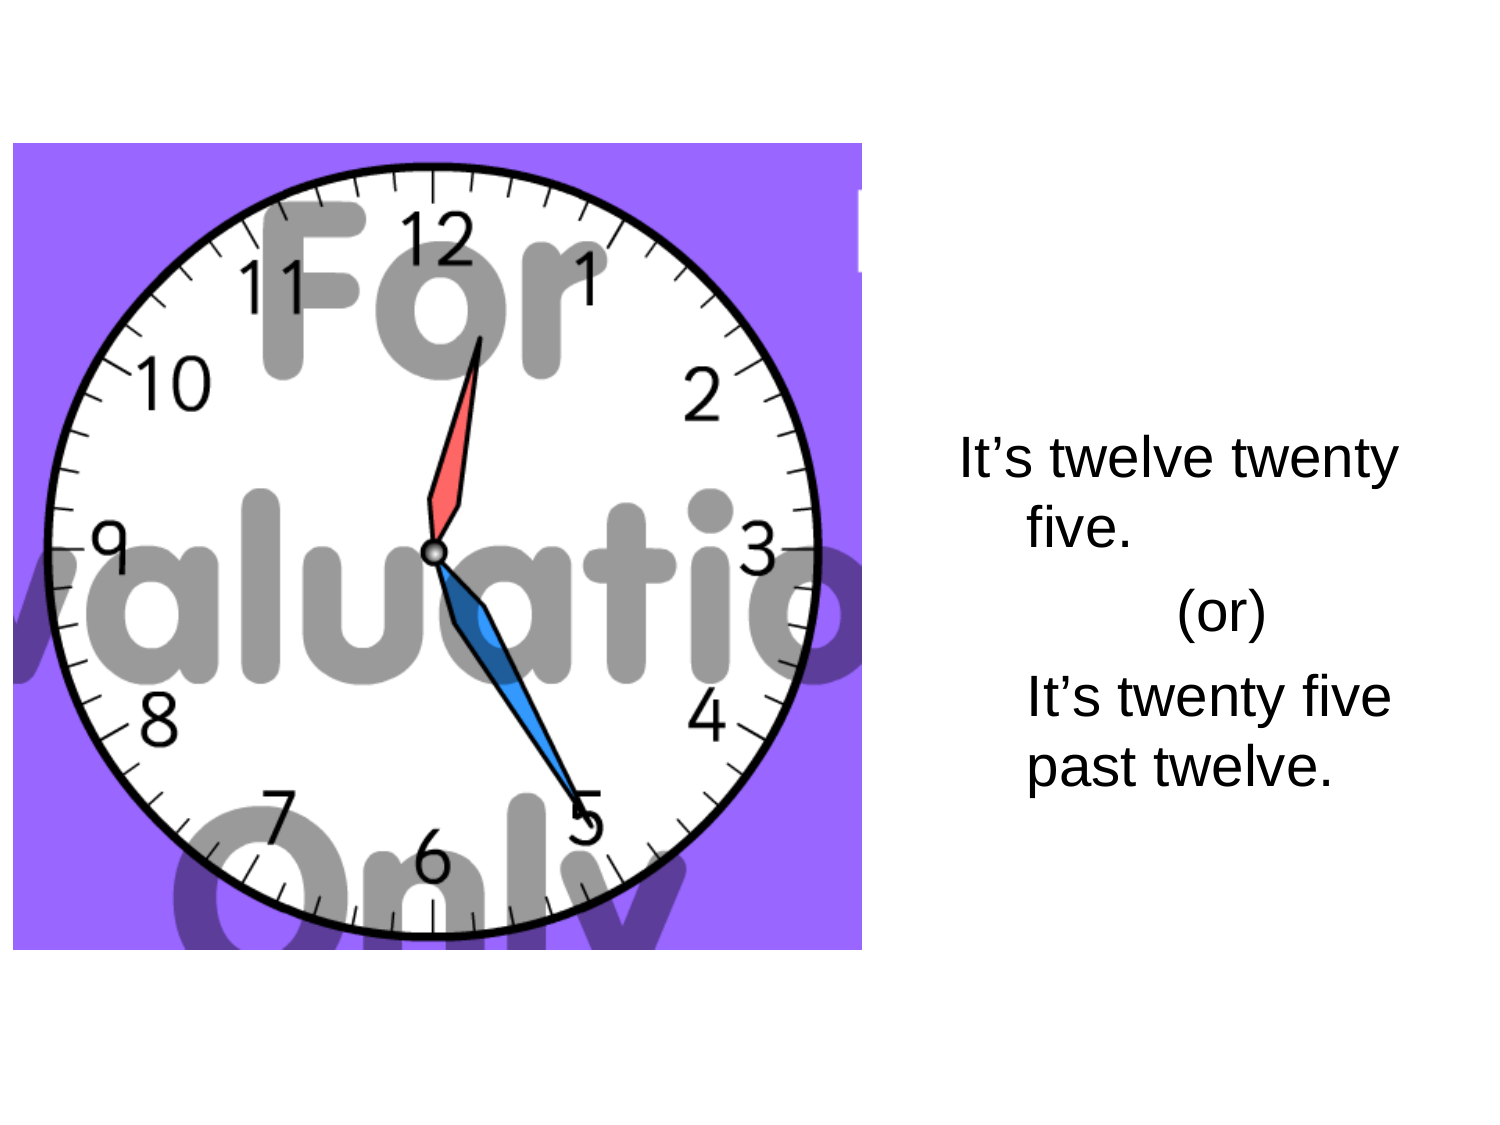

# It’s twelve twenty 	five.
			(or)
		It’s twenty five 	past twelve.